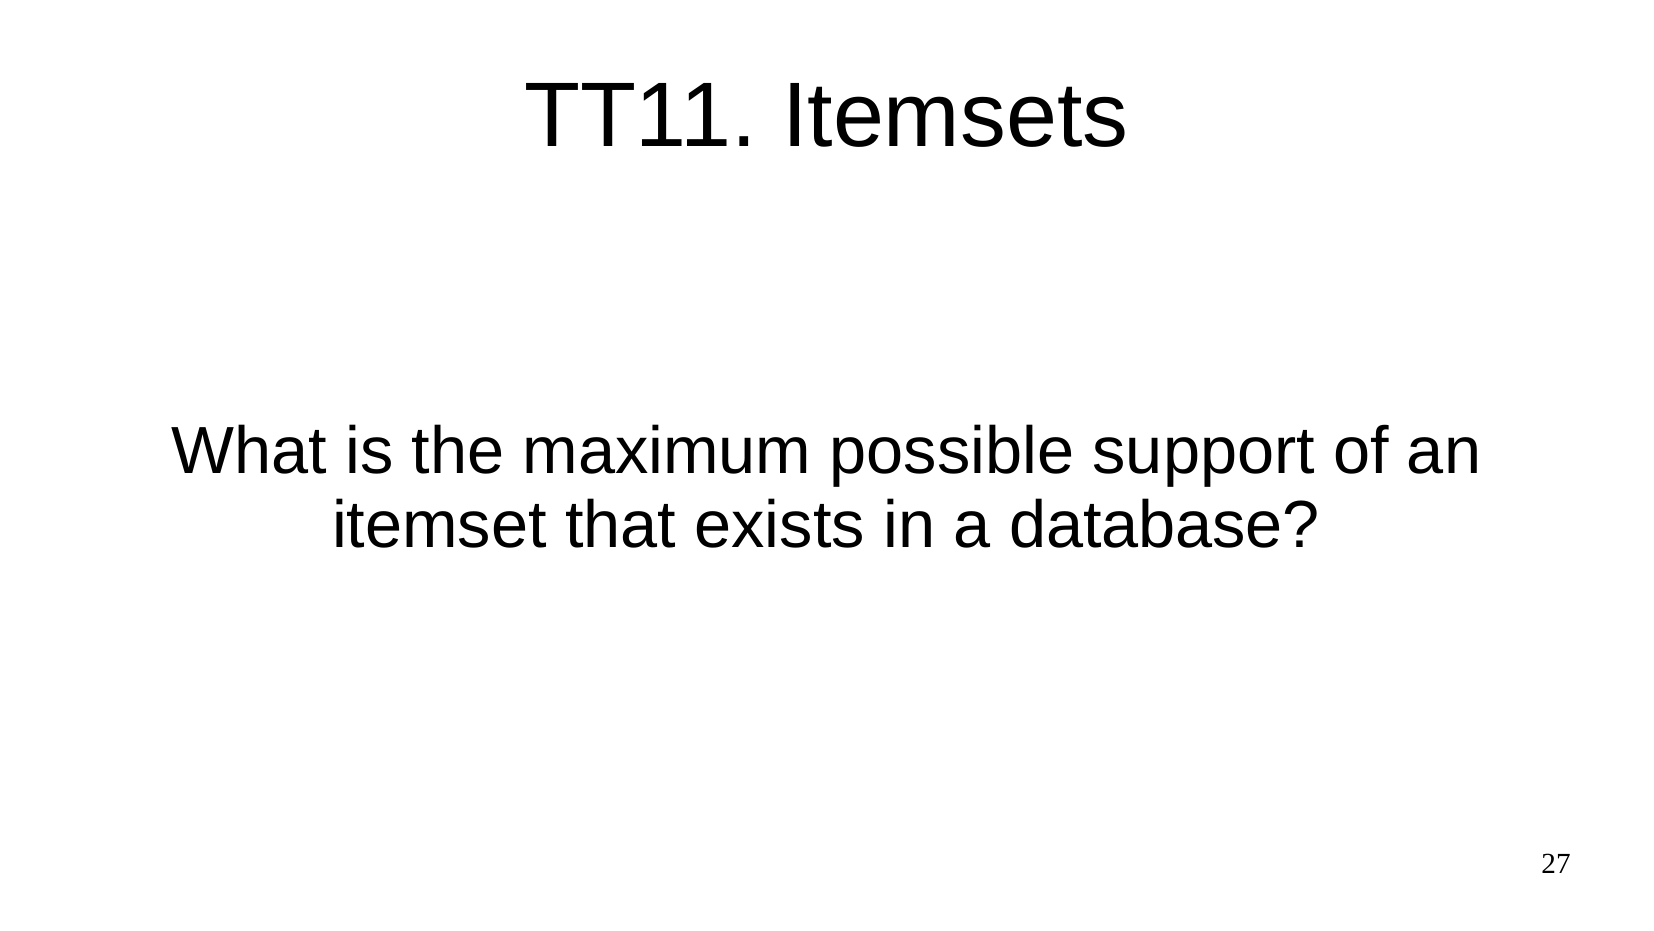

# TT11. Itemsets
What is the maximum possible support of an itemset that exists in a database?
27